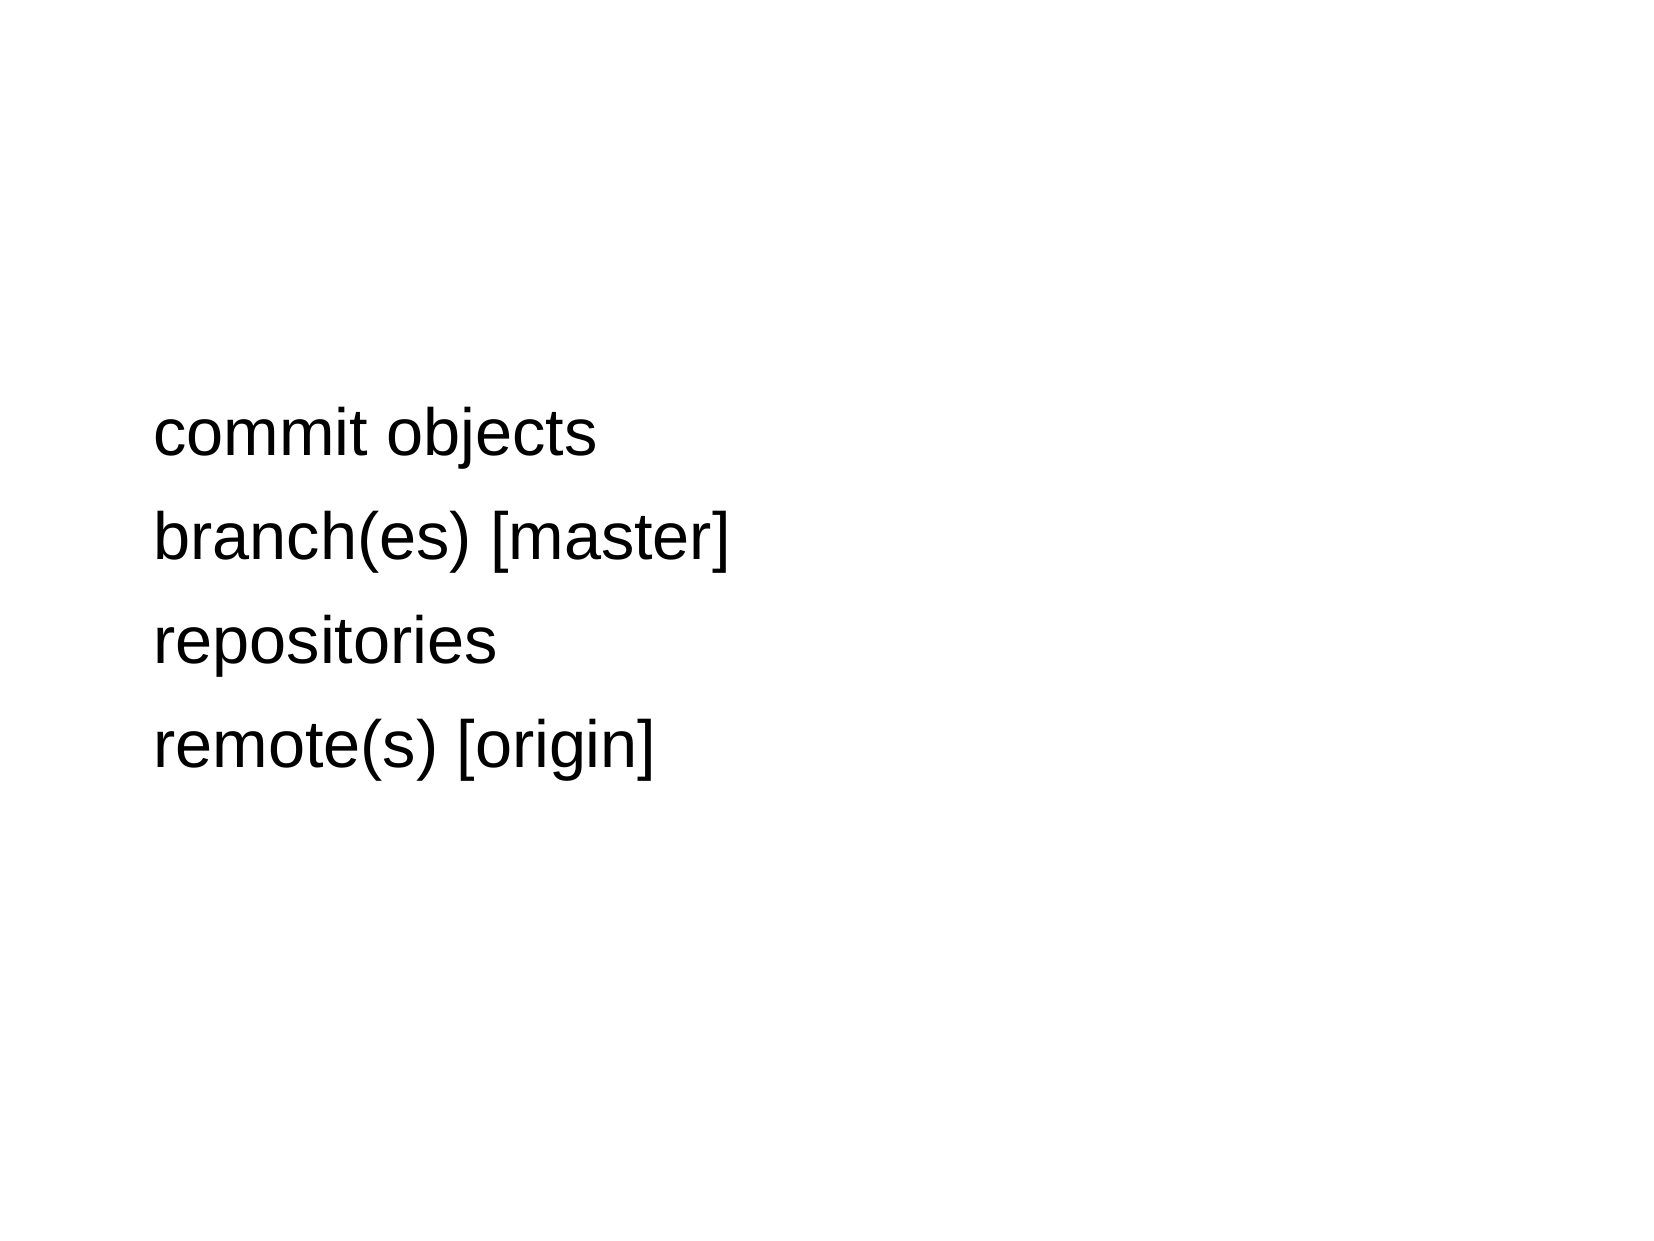

# commit objects
branch(es) [master]
repositories
remote(s) [origin]